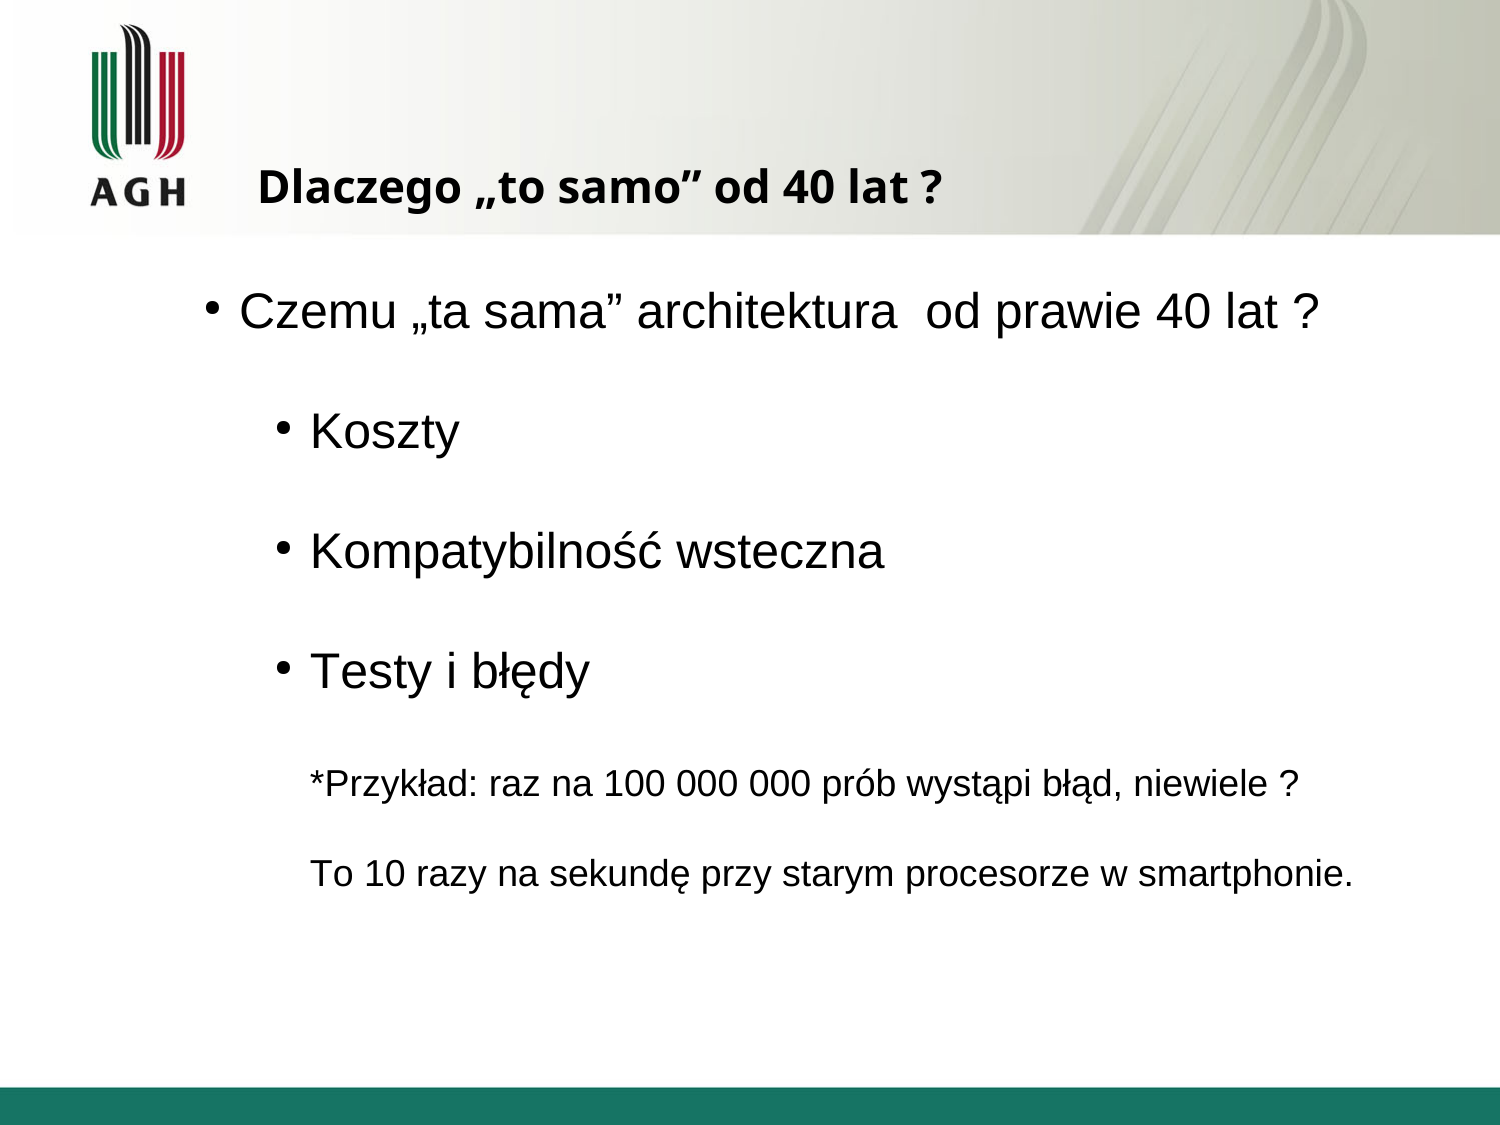

# Dlaczego „to samo” od 40 lat ?
Czemu „ta sama” architektura od prawie 40 lat ?
Koszty
Kompatybilność wsteczna
Testy i błędy
*Przykład: raz na 100 000 000 prób wystąpi błąd, niewiele ?
To 10 razy na sekundę przy starym procesorze w smartphonie.